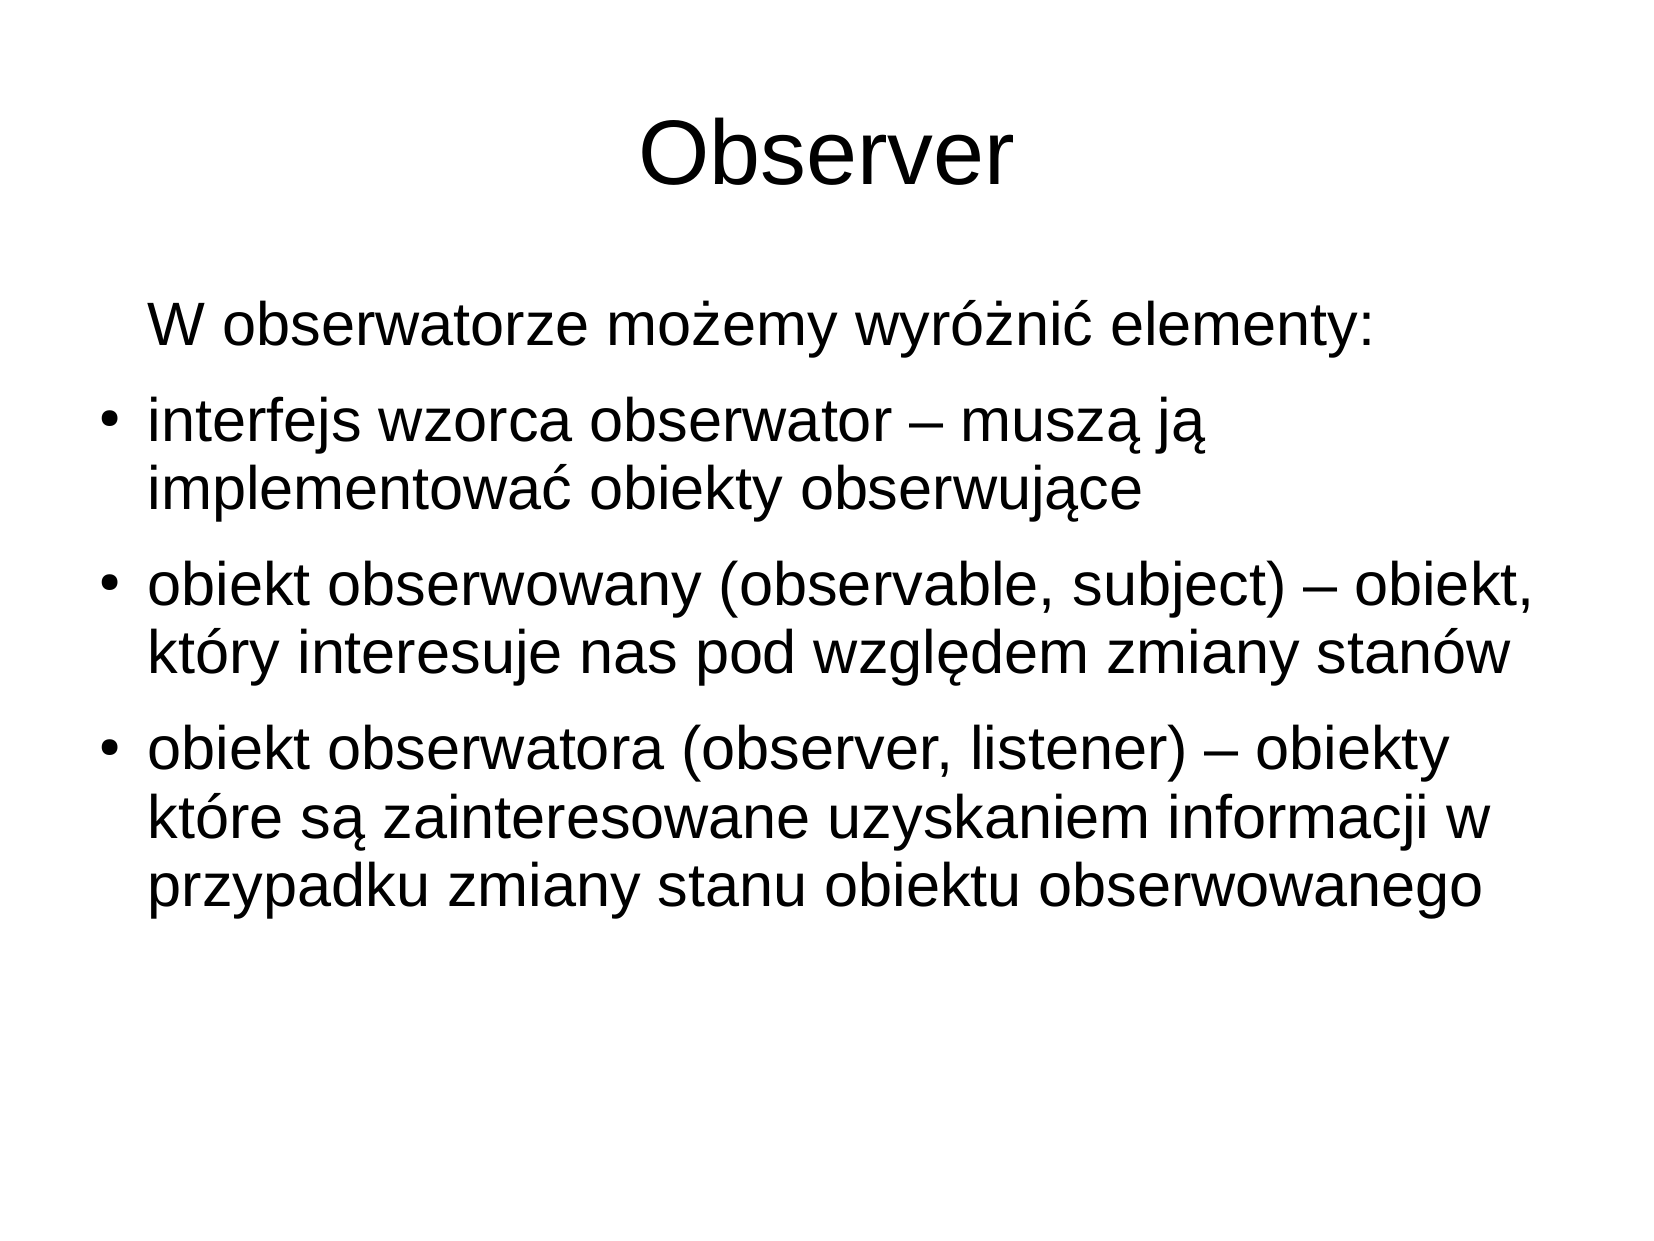

# Observer
W obserwatorze możemy wyróżnić elementy:
interfejs wzorca obserwator – muszą ją implementować obiekty obserwujące
obiekt obserwowany (observable, subject) – obiekt, który interesuje nas pod względem zmiany stanów
obiekt obserwatora (observer, listener) – obiekty które są zainteresowane uzyskaniem informacji w przypadku zmiany stanu obiektu obserwowanego